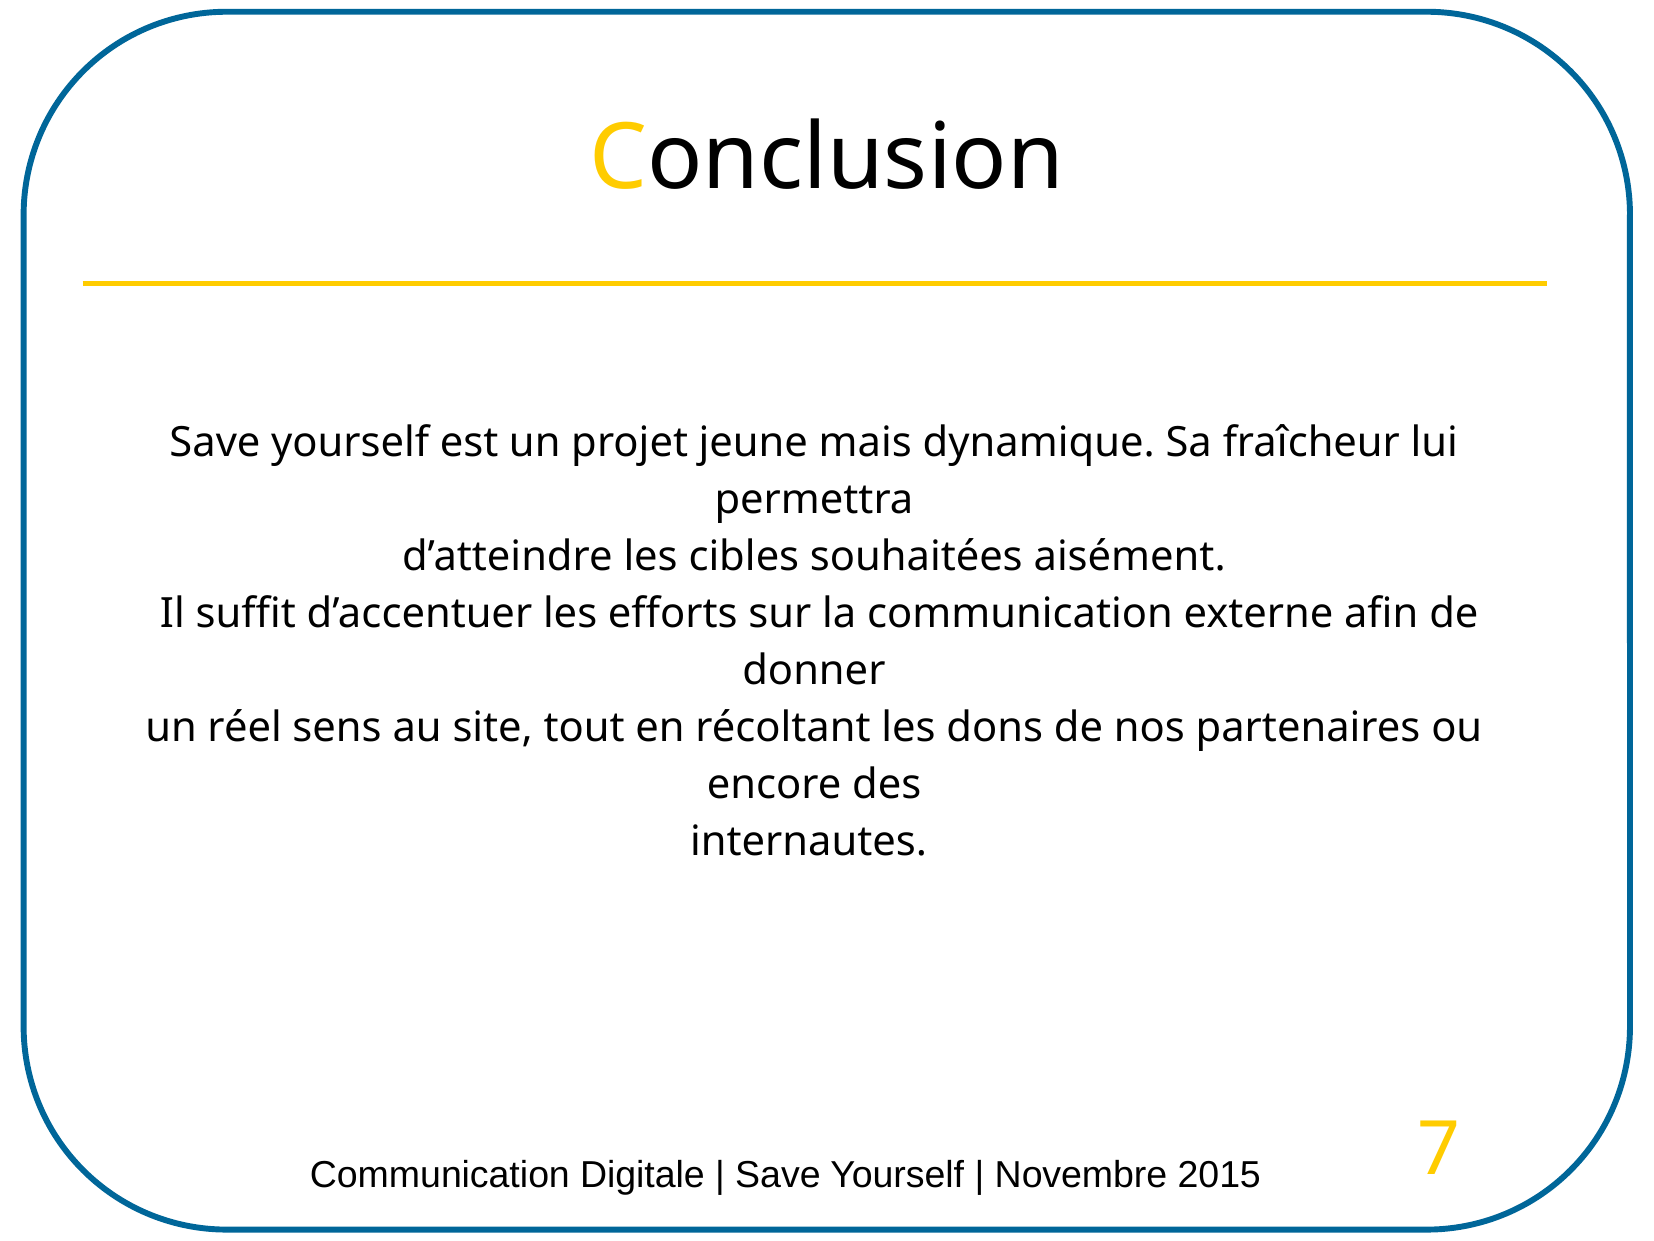

# Conclusion
Save yourself est un projet jeune mais dynamique. Sa fraîcheur lui permettra
d’atteindre les cibles souhaitées aisément.
 Il suffit d’accentuer les efforts sur la communication externe afin de donner
un réel sens au site, tout en récoltant les dons de nos partenaires ou encore des
internautes.
7
Communication Digitale | Save Yourself | Novembre 2015